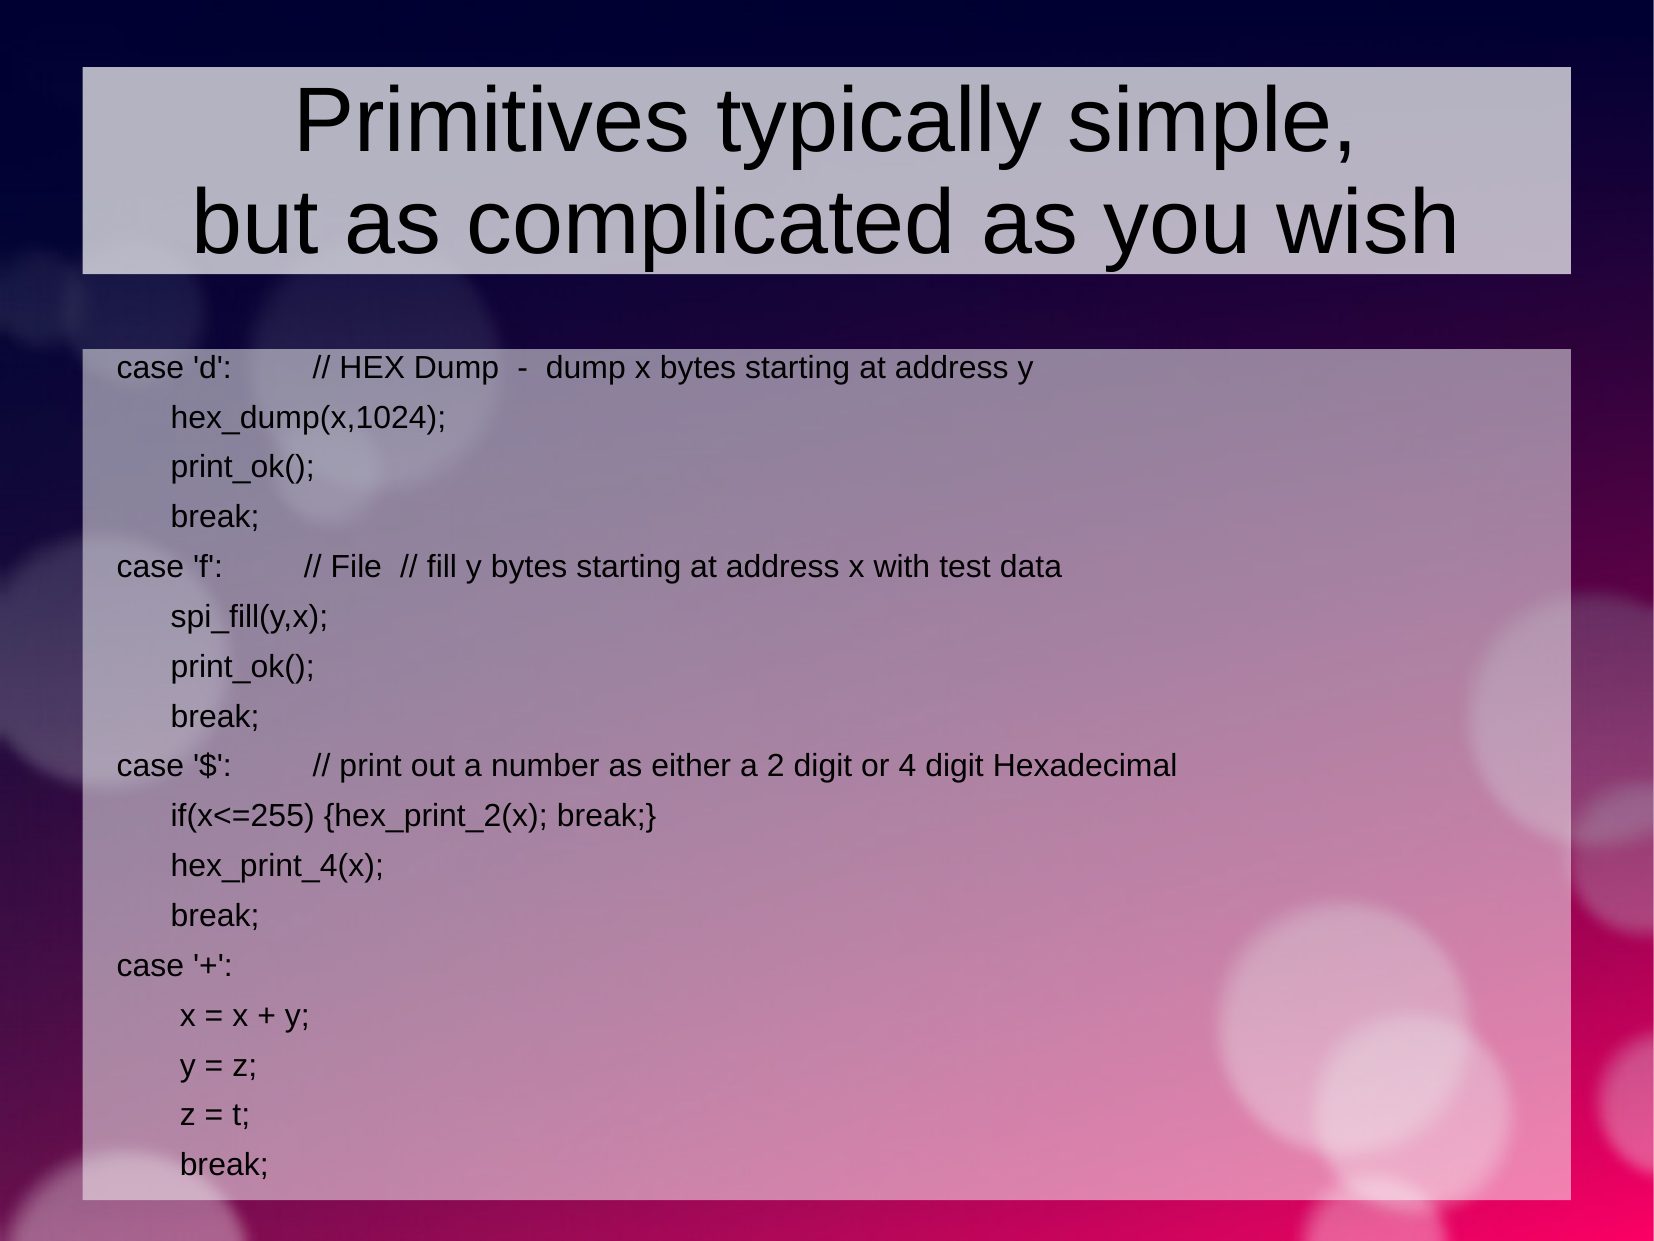

# Primitives typically simple, but as complicated as you wish
case 'd': // HEX Dump - dump x bytes starting at address y
 hex_dump(x,1024);
 print_ok();
 break;
case 'f': // File // fill y bytes starting at address x with test data
 spi_fill(y,x);
 print_ok();
 break;
case '$': // print out a number as either a 2 digit or 4 digit Hexadecimal
 if(x<=255) {hex_print_2(x); break;}
 hex_print_4(x);
 break;
case '+':
 x = x + y;
 y = z;
 z = t;
 break;